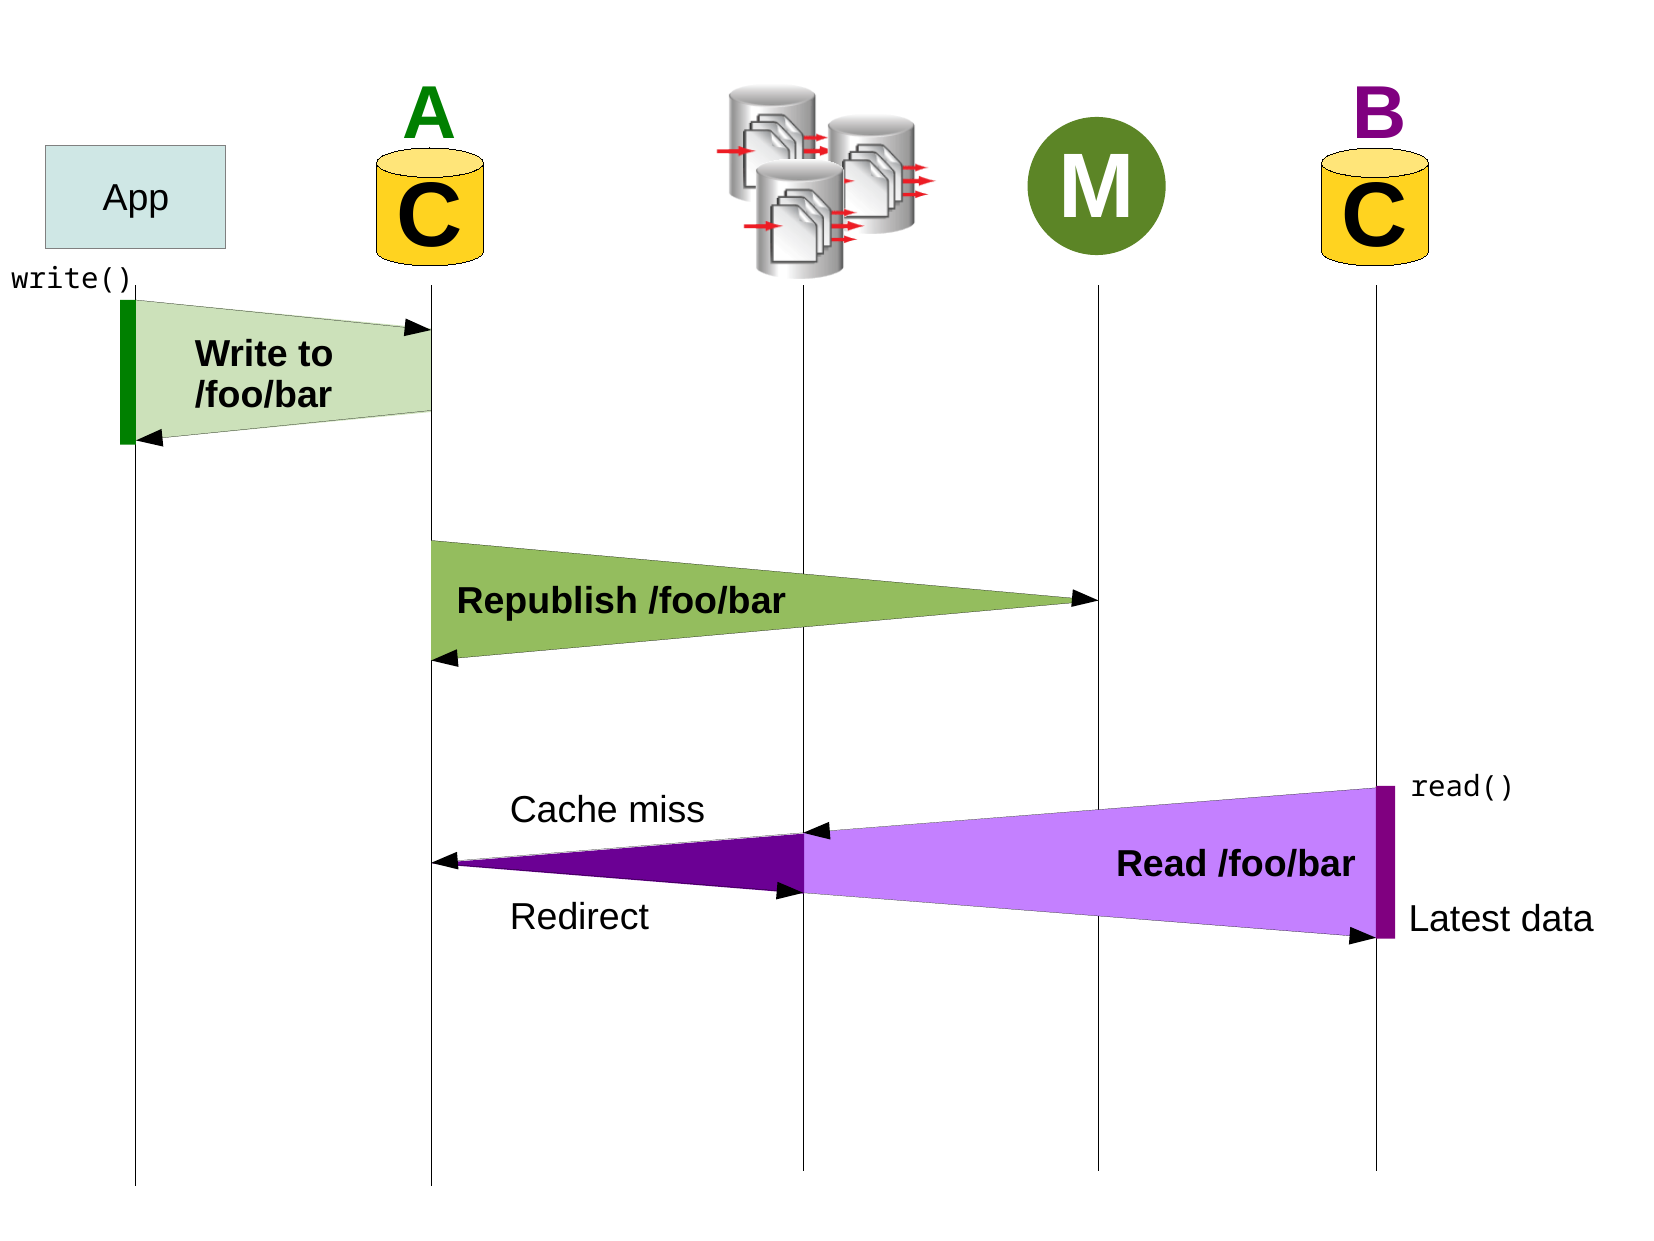

A
B
M
App
C
C
write()
Write to /foo/bar
Republish /foo/bar
read()
Cache miss
Read /foo/bar
Redirect
Latest data